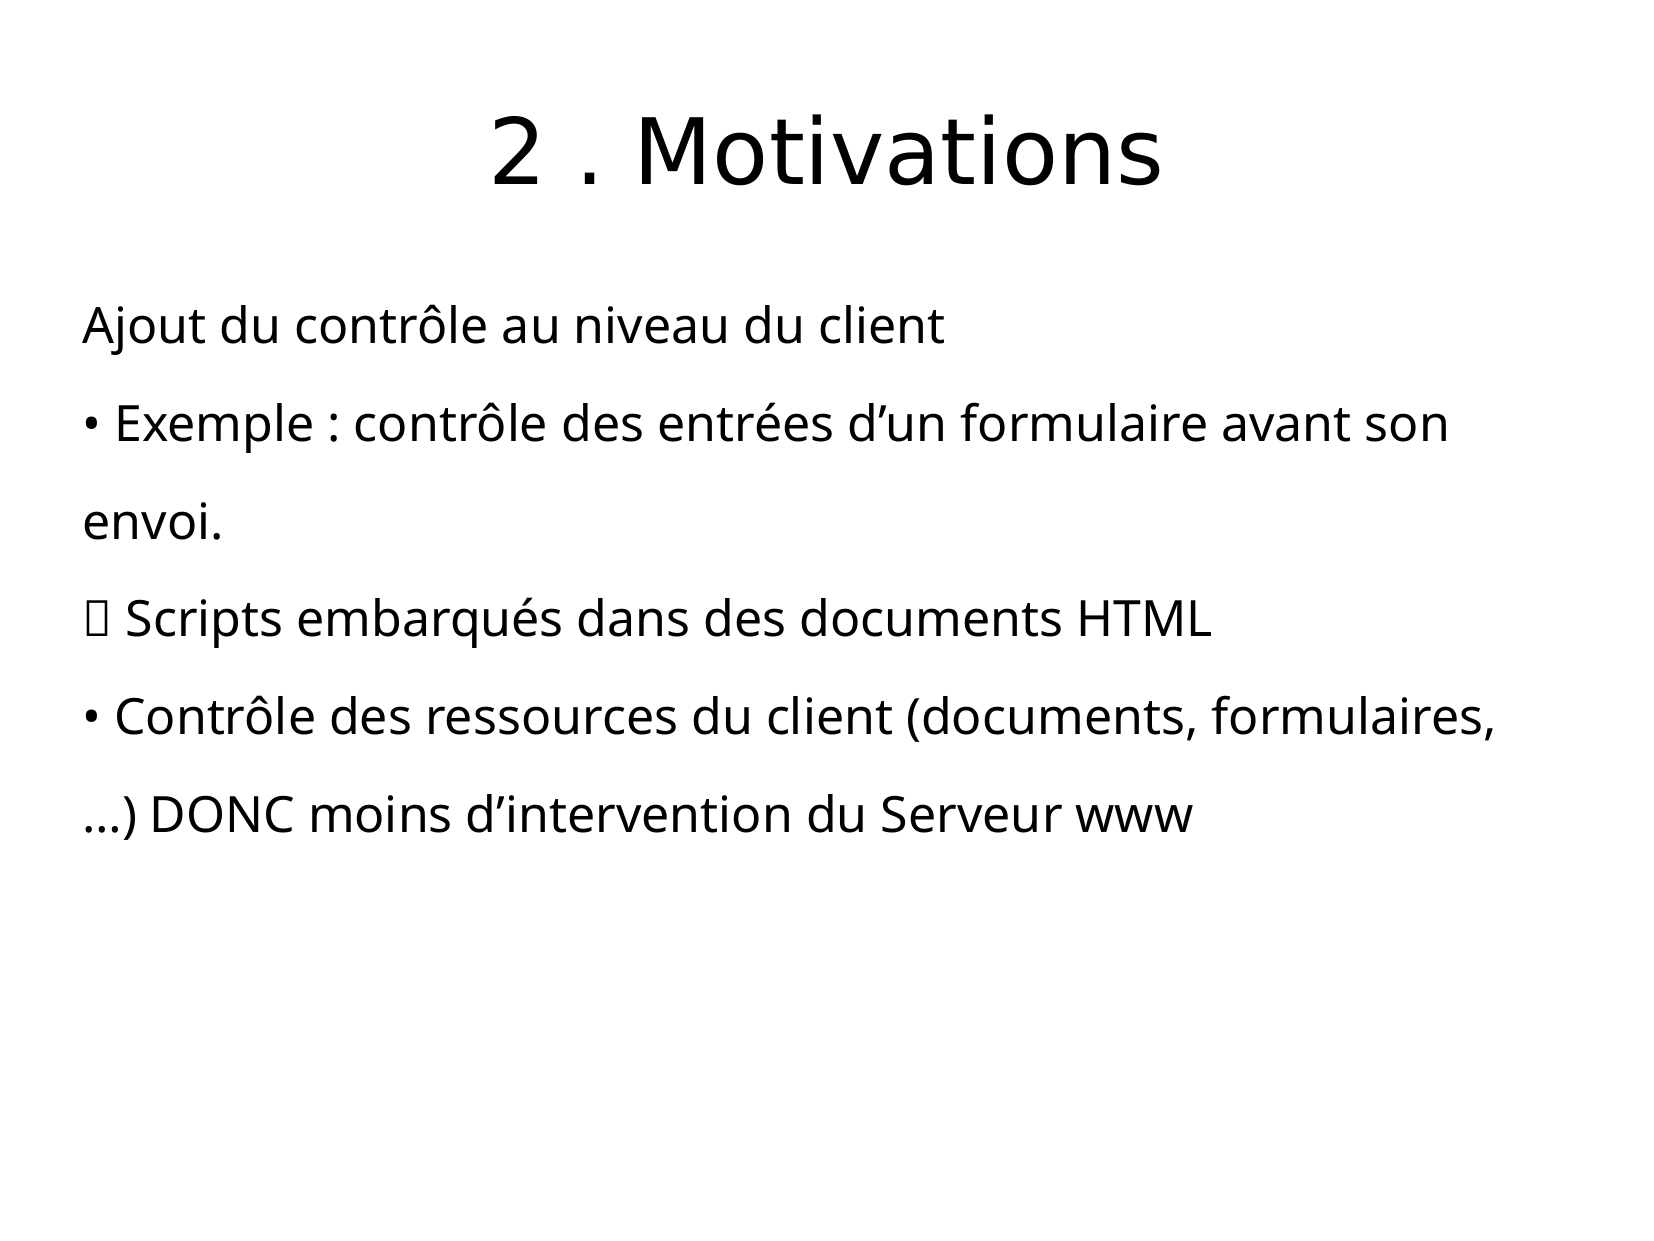

# 2 . Motivations
Ajout du contrôle au niveau du client
• Exemple : contrôle des entrées d’un formulaire avant son
envoi.
 Scripts embarqués dans des documents HTML
• Contrôle des ressources du client (documents, formulaires,
…) DONC moins d’intervention du Serveur www